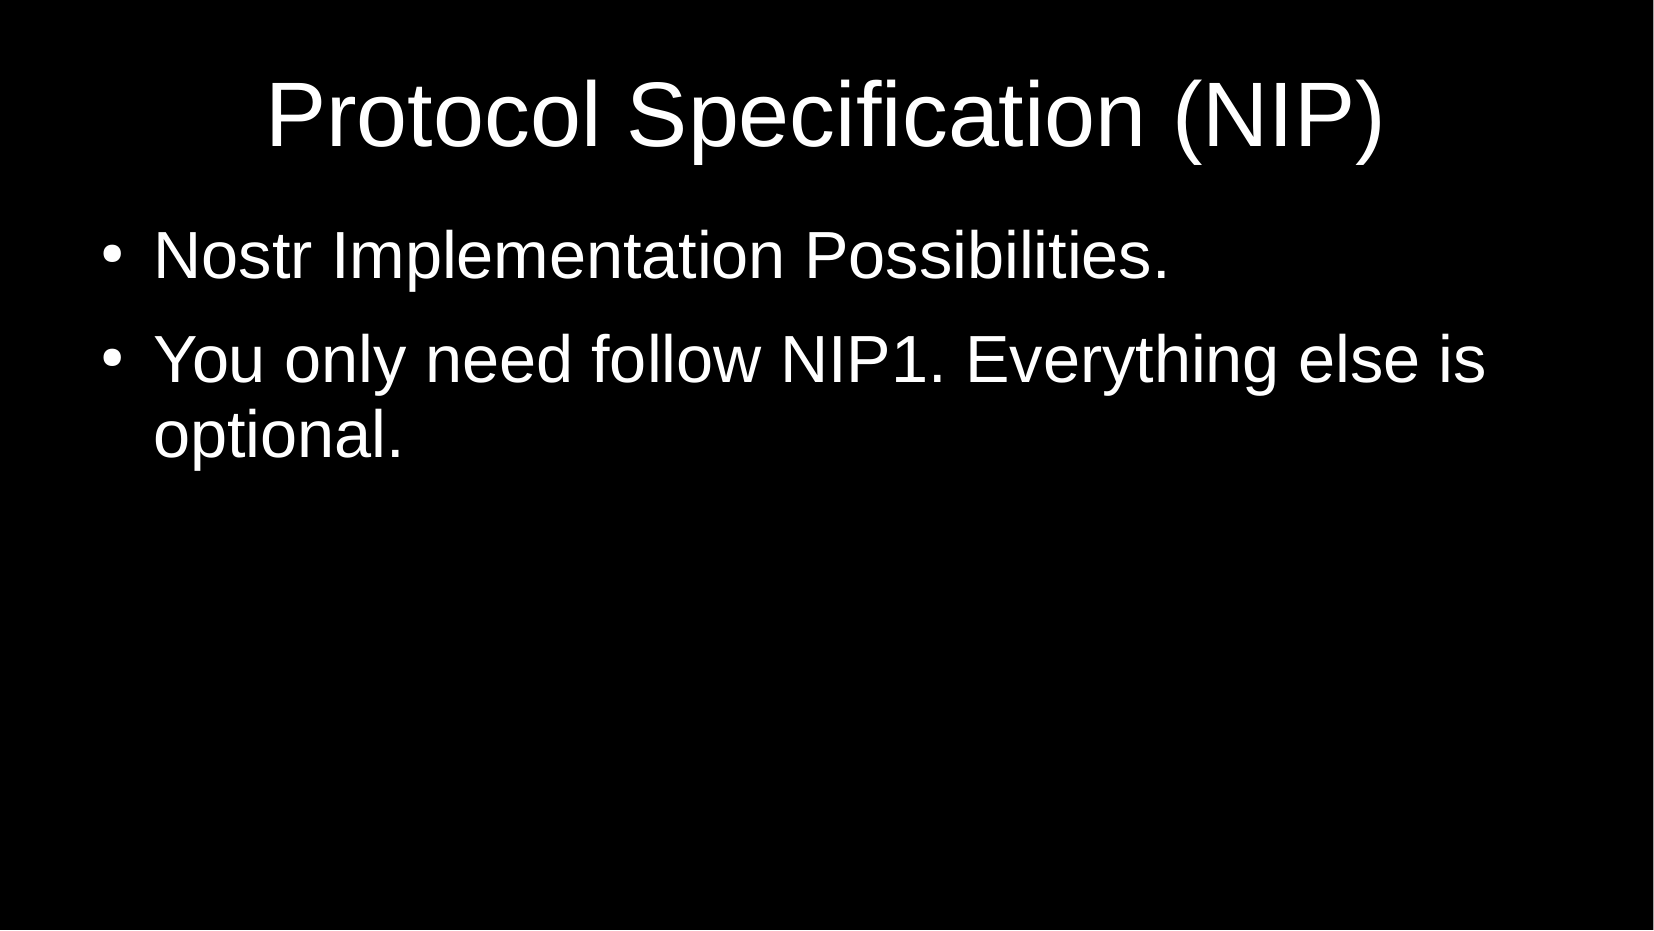

# Protocol Specification (NIP)
Nostr Implementation Possibilities.
You only need follow NIP1. Everything else is optional.